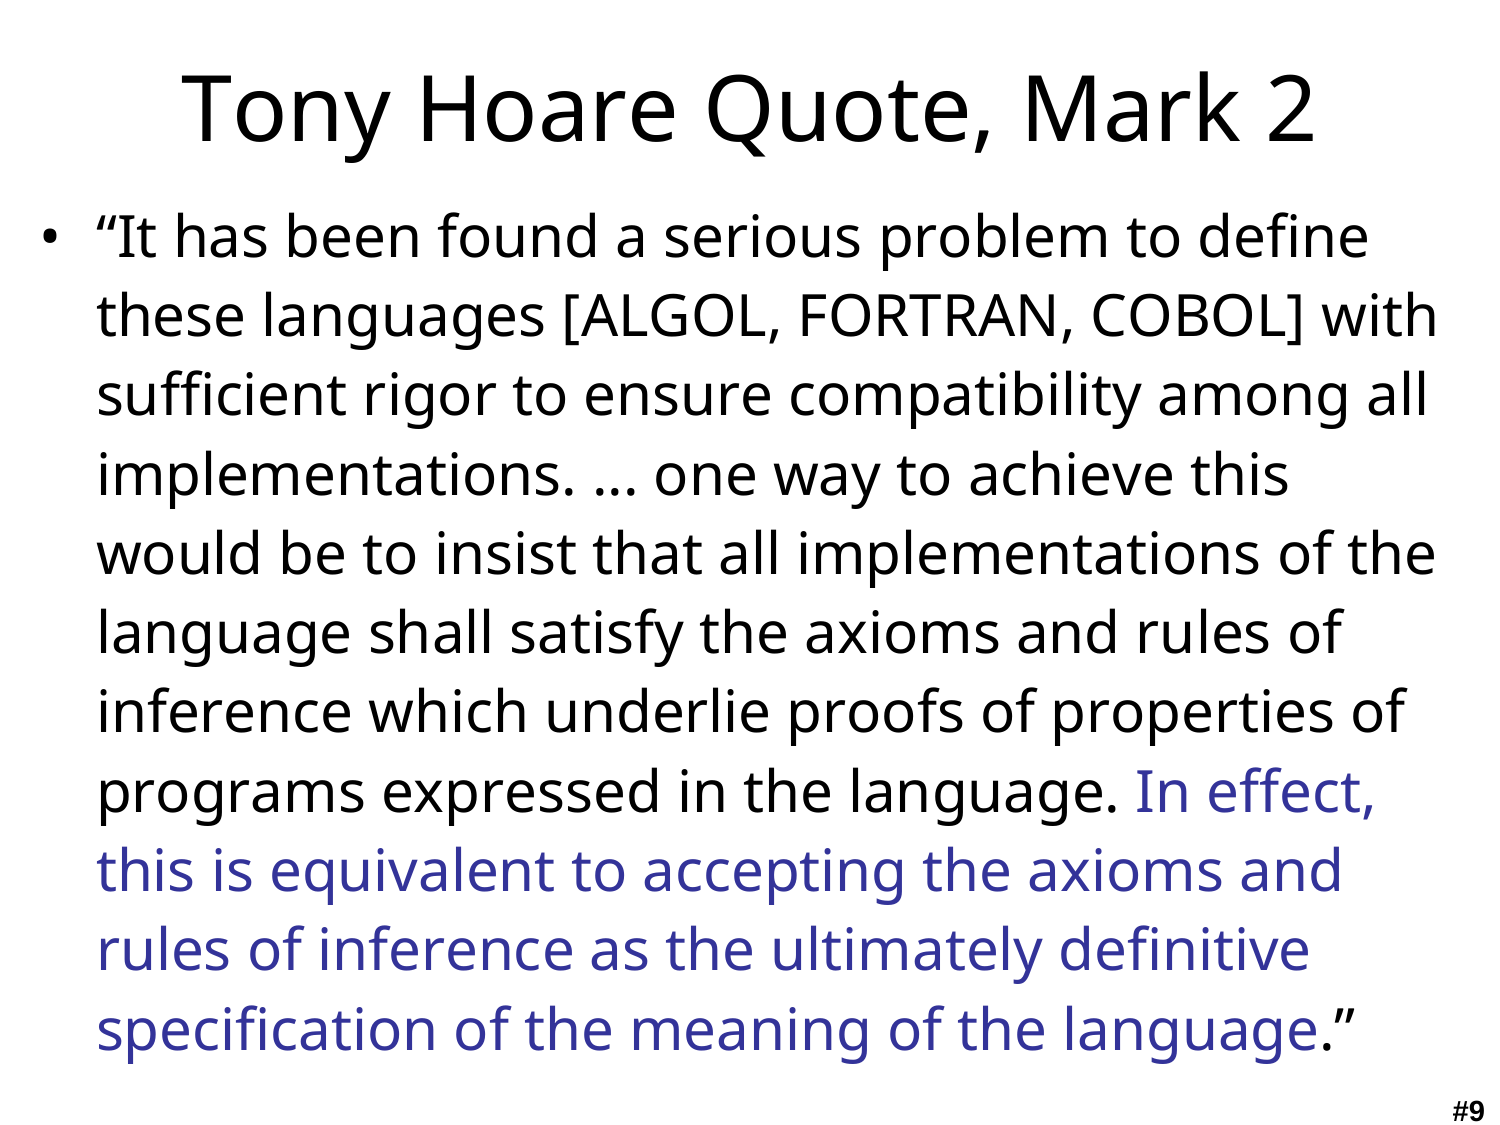

# Tony Hoare Quote, Mark 2
“It has been found a serious problem to define these languages [ALGOL, FORTRAN, COBOL] with sufficient rigor to ensure compatibility among all implementations. ... one way to achieve this would be to insist that all implementations of the language shall satisfy the axioms and rules of inference which underlie proofs of properties of programs expressed in the language. In effect, this is equivalent to accepting the axioms and rules of inference as the ultimately definitive specification of the meaning of the language.”
9